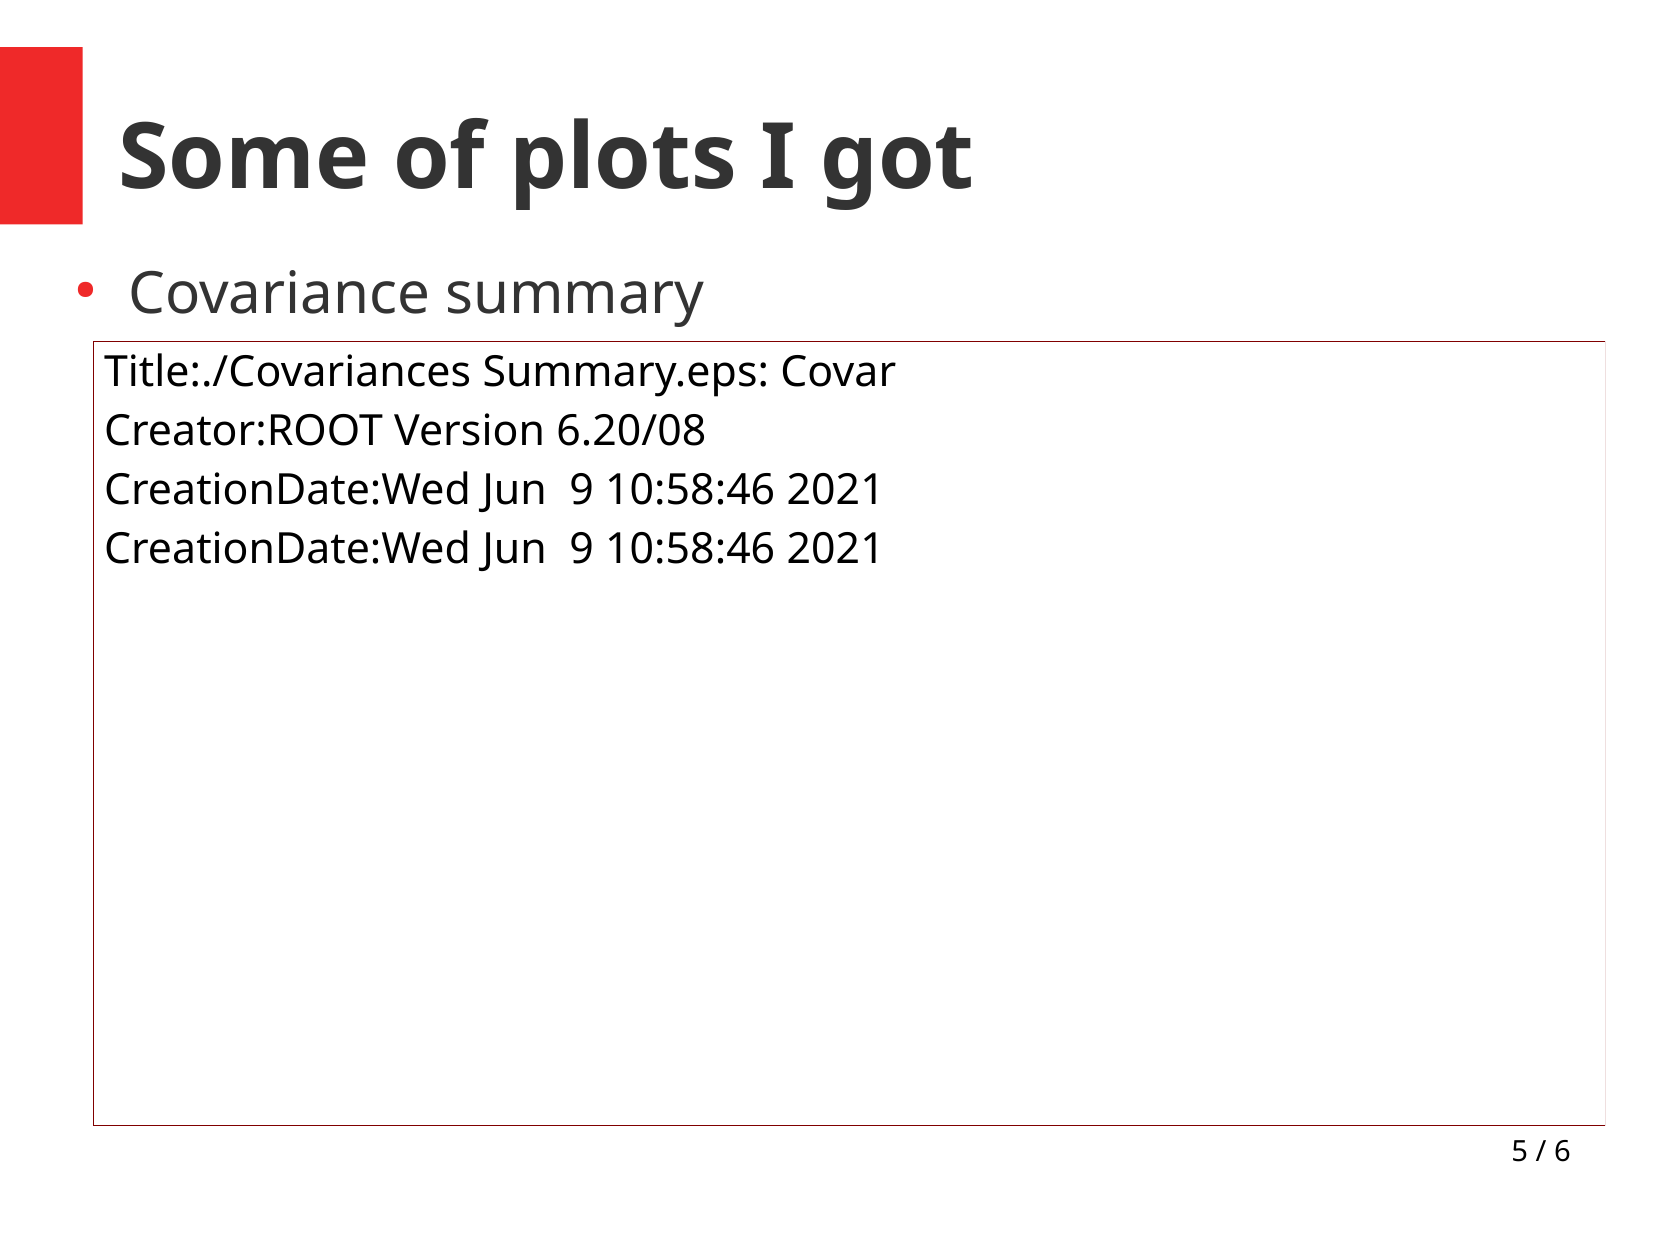

# Some of plots I got
Covariance summary
5